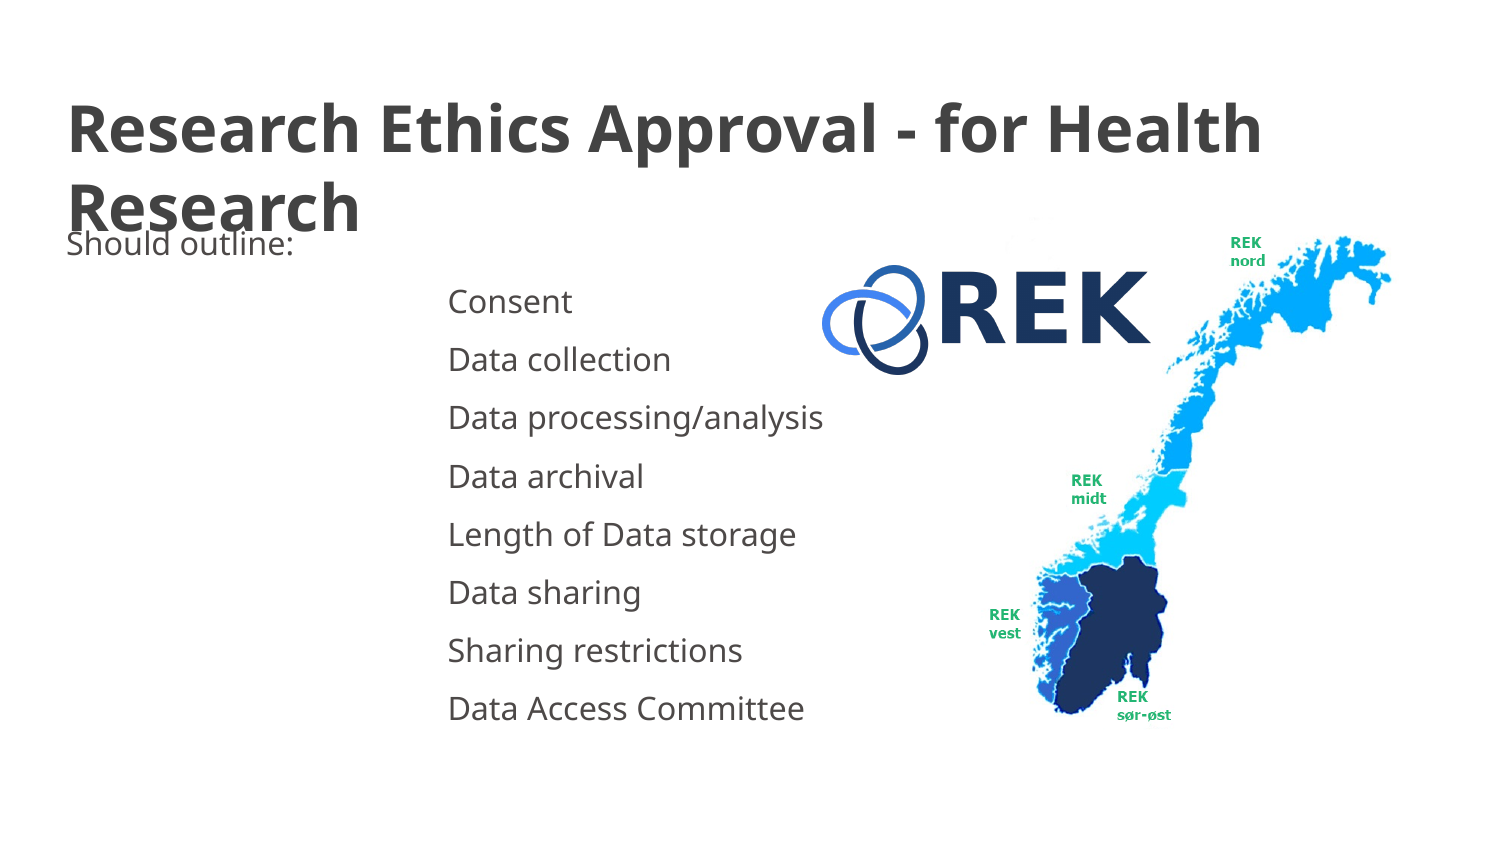

# Research Ethics Approval - for Health Research
Should outline:
Consent
Data collection
Data processing/analysis
Data archival
Length of Data storage
Data sharing
Sharing restrictions
Data Access Committee